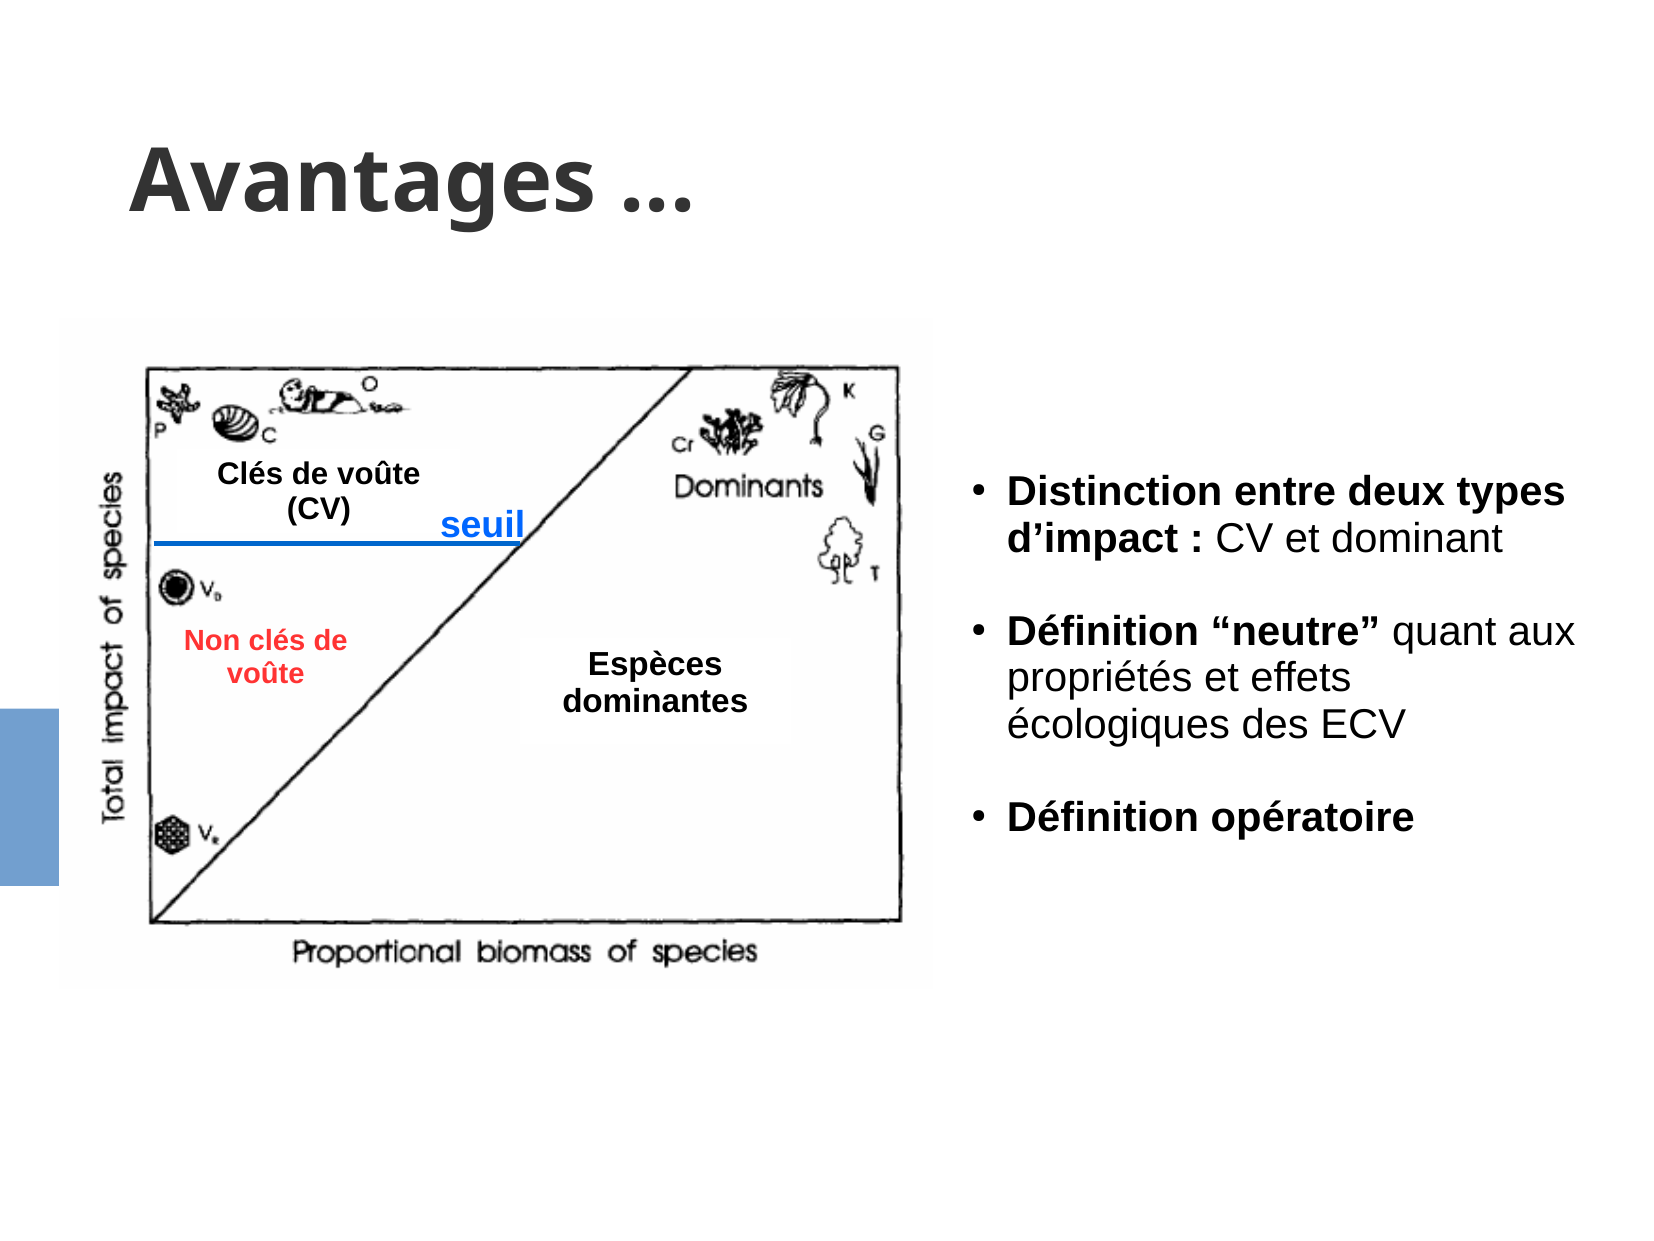

# Avantages ...
Clés de voûte (CV)
Distinction entre deux types d’impact : CV et dominant
Définition “neutre” quant aux propriétés et effets écologiques des ECV
Définition opératoire
seuil
Non clés de voûte
Espèces dominantes